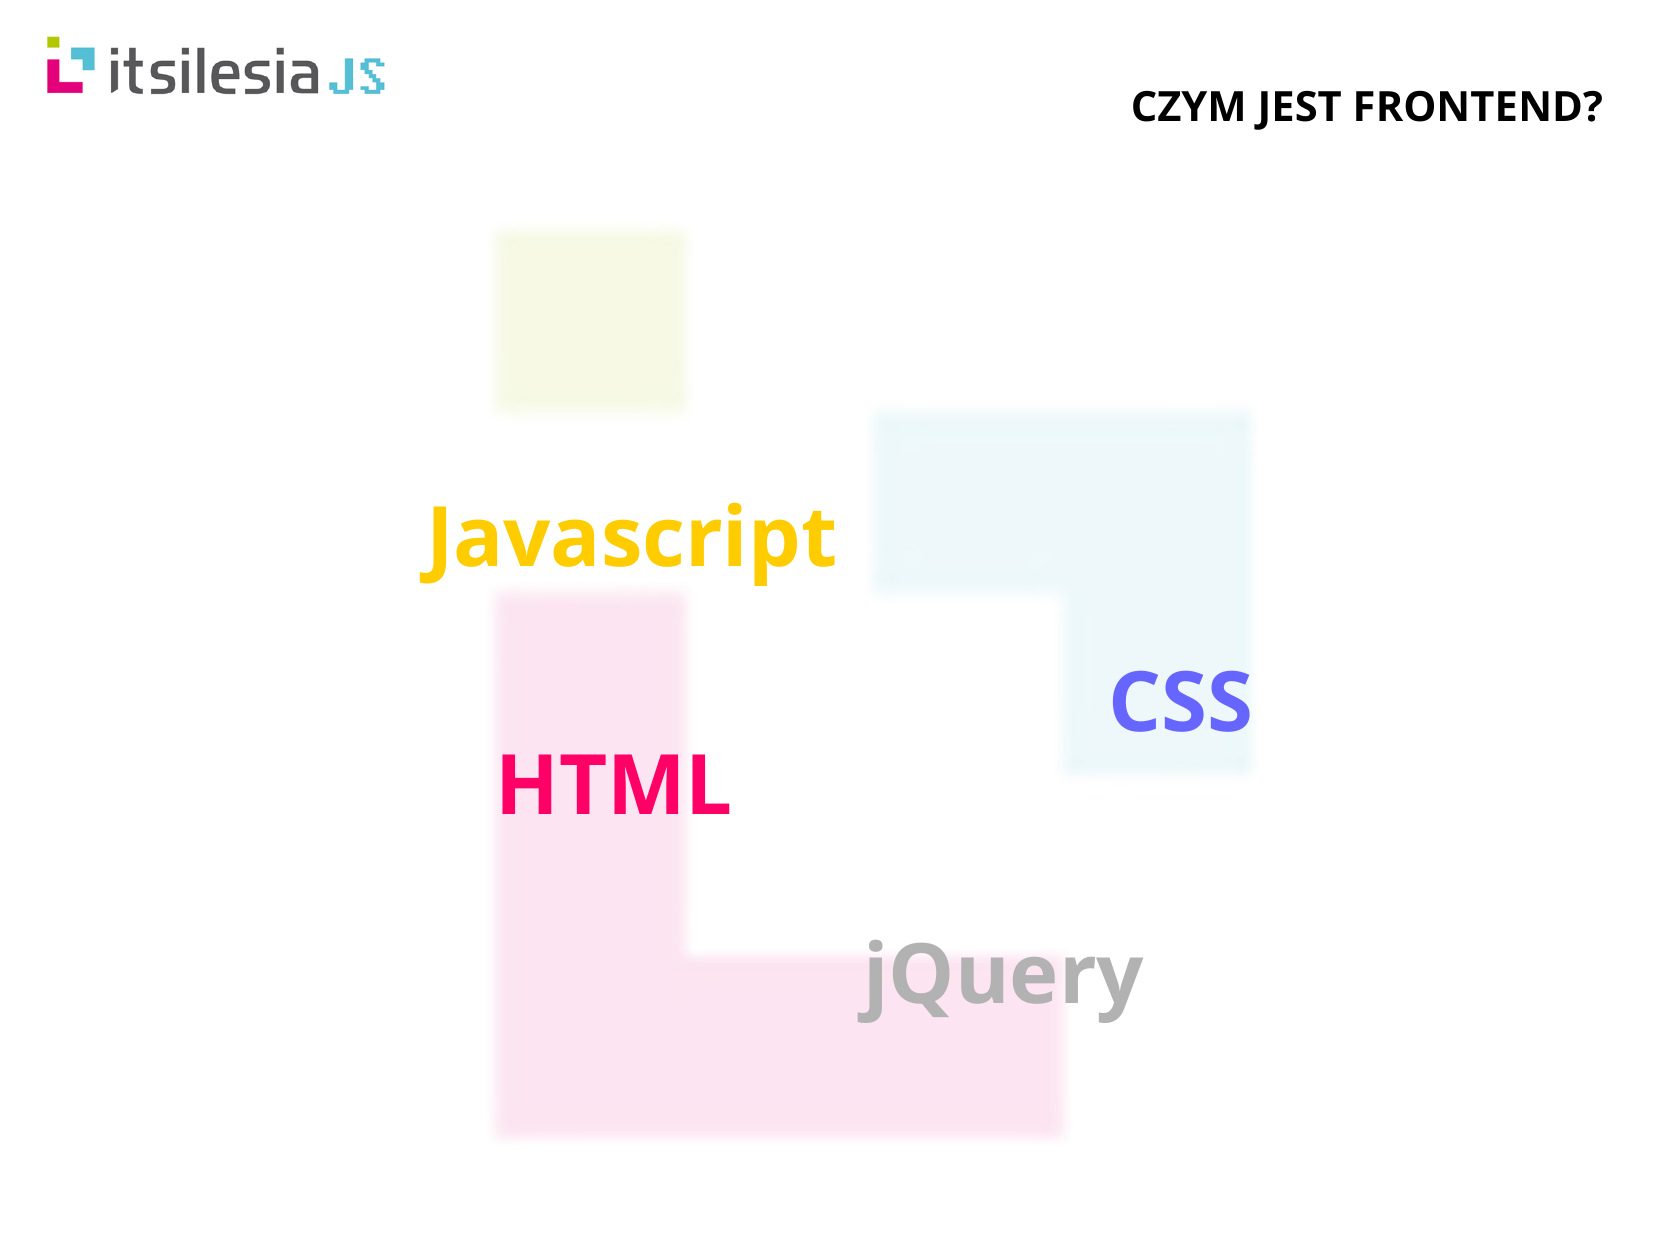

CZYM JEST FRONTEND?
Javascript
CSS
HTML
jQuery